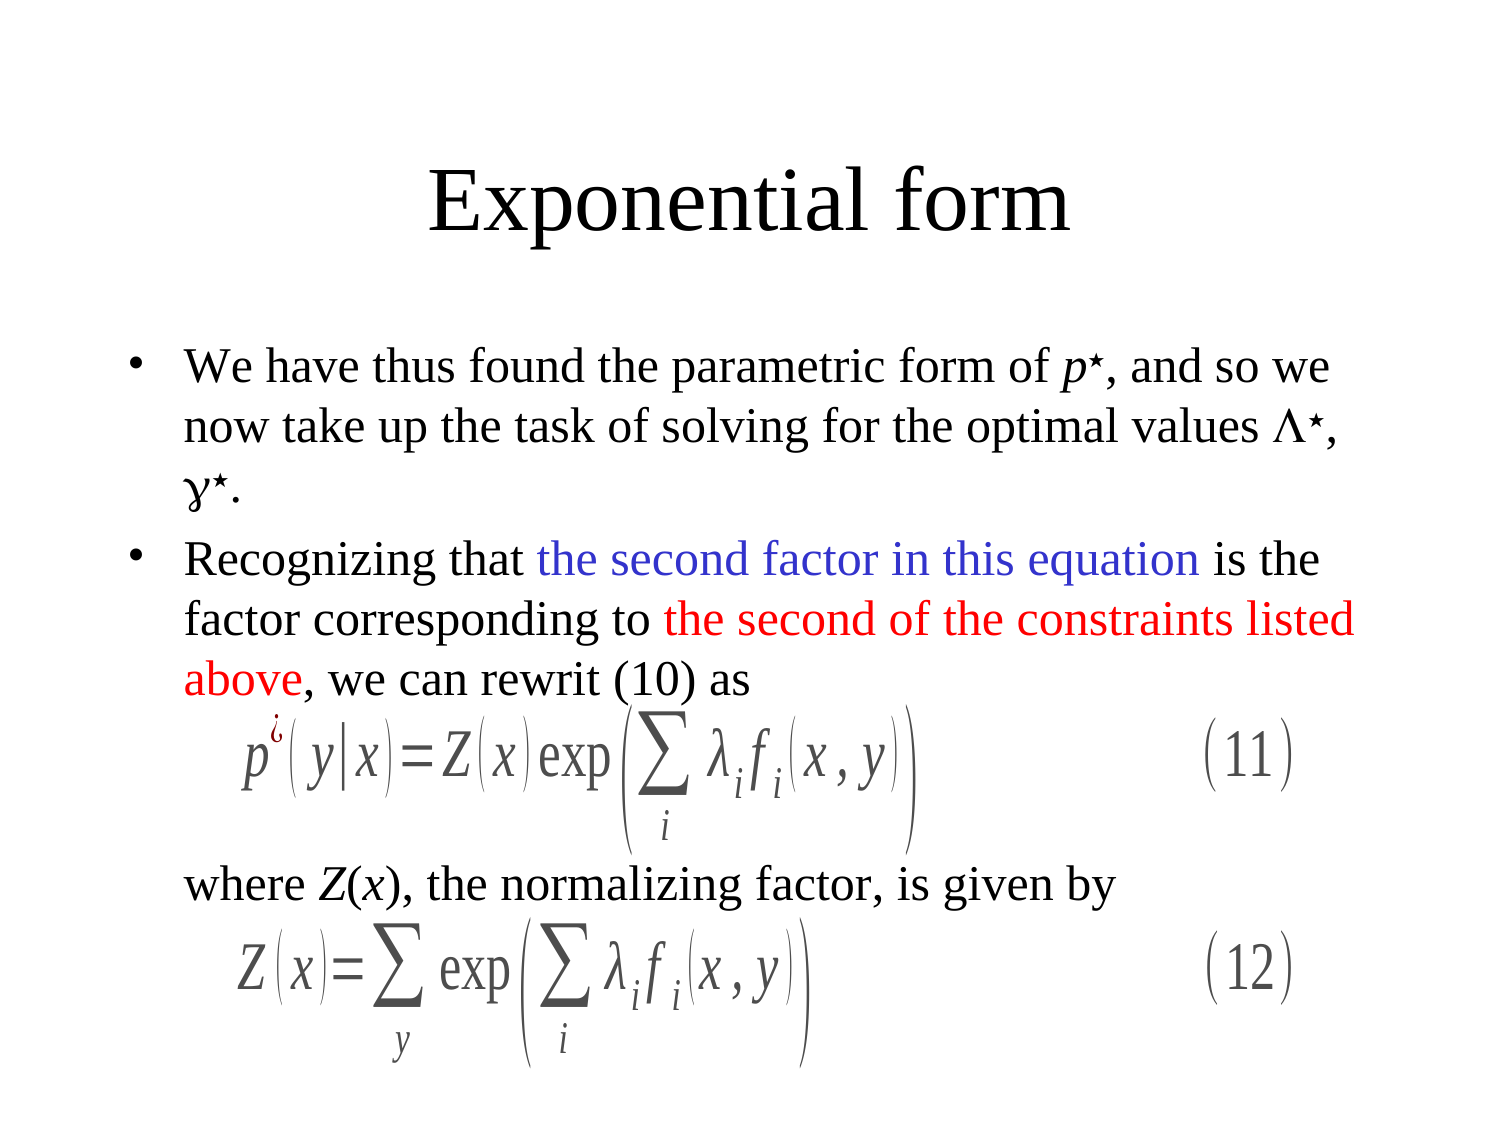

# Exponential form
We have thus found the parametric form of p★, and so we now take up the task of solving for the optimal values ★, ★.
Recognizing that the second factor in this equation is the factor corresponding to the second of the constraints listed above, we can rewrit (10) as
where Z(x), the normalizing factor, is given by